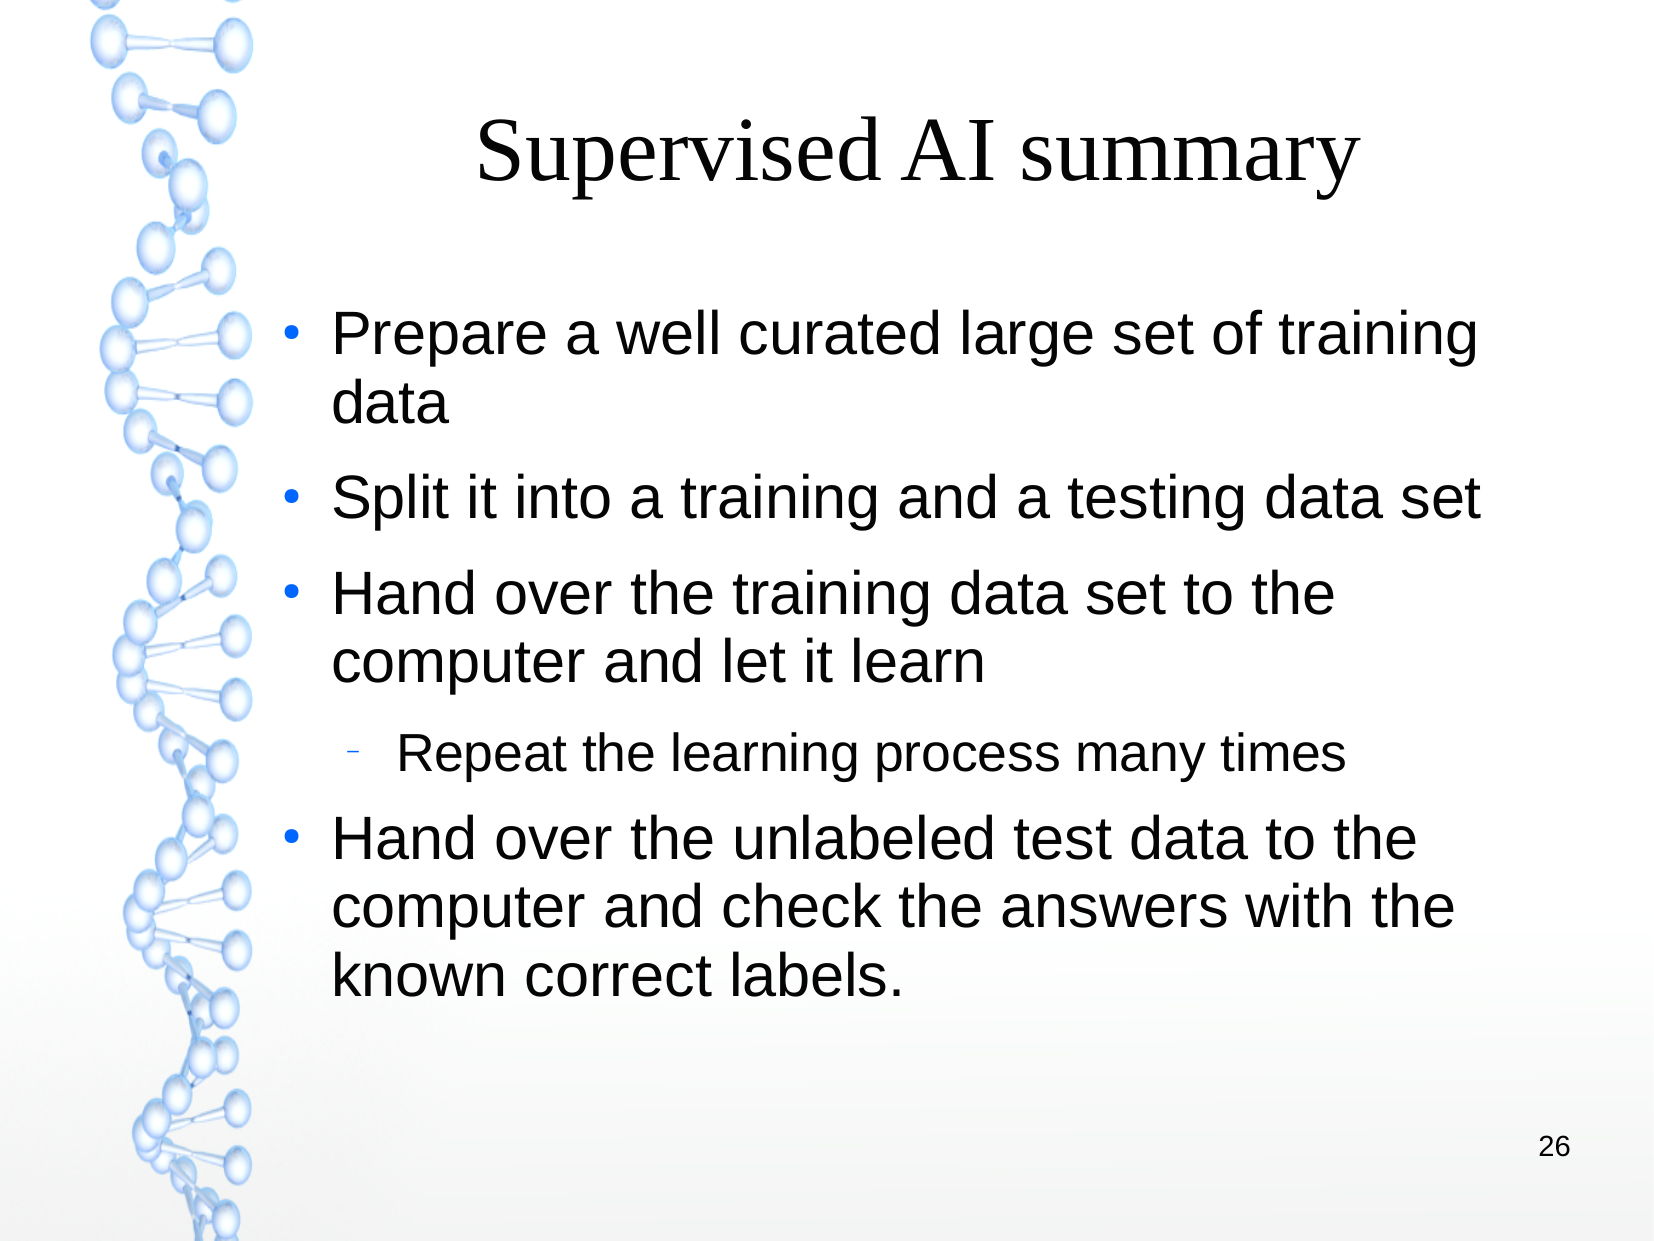

# Supervised AI summary
Prepare a well curated large set of training data
Split it into a training and a testing data set
Hand over the training data set to the computer and let it learn
Repeat the learning process many times
Hand over the unlabeled test data to the computer and check the answers with the known correct labels.
26